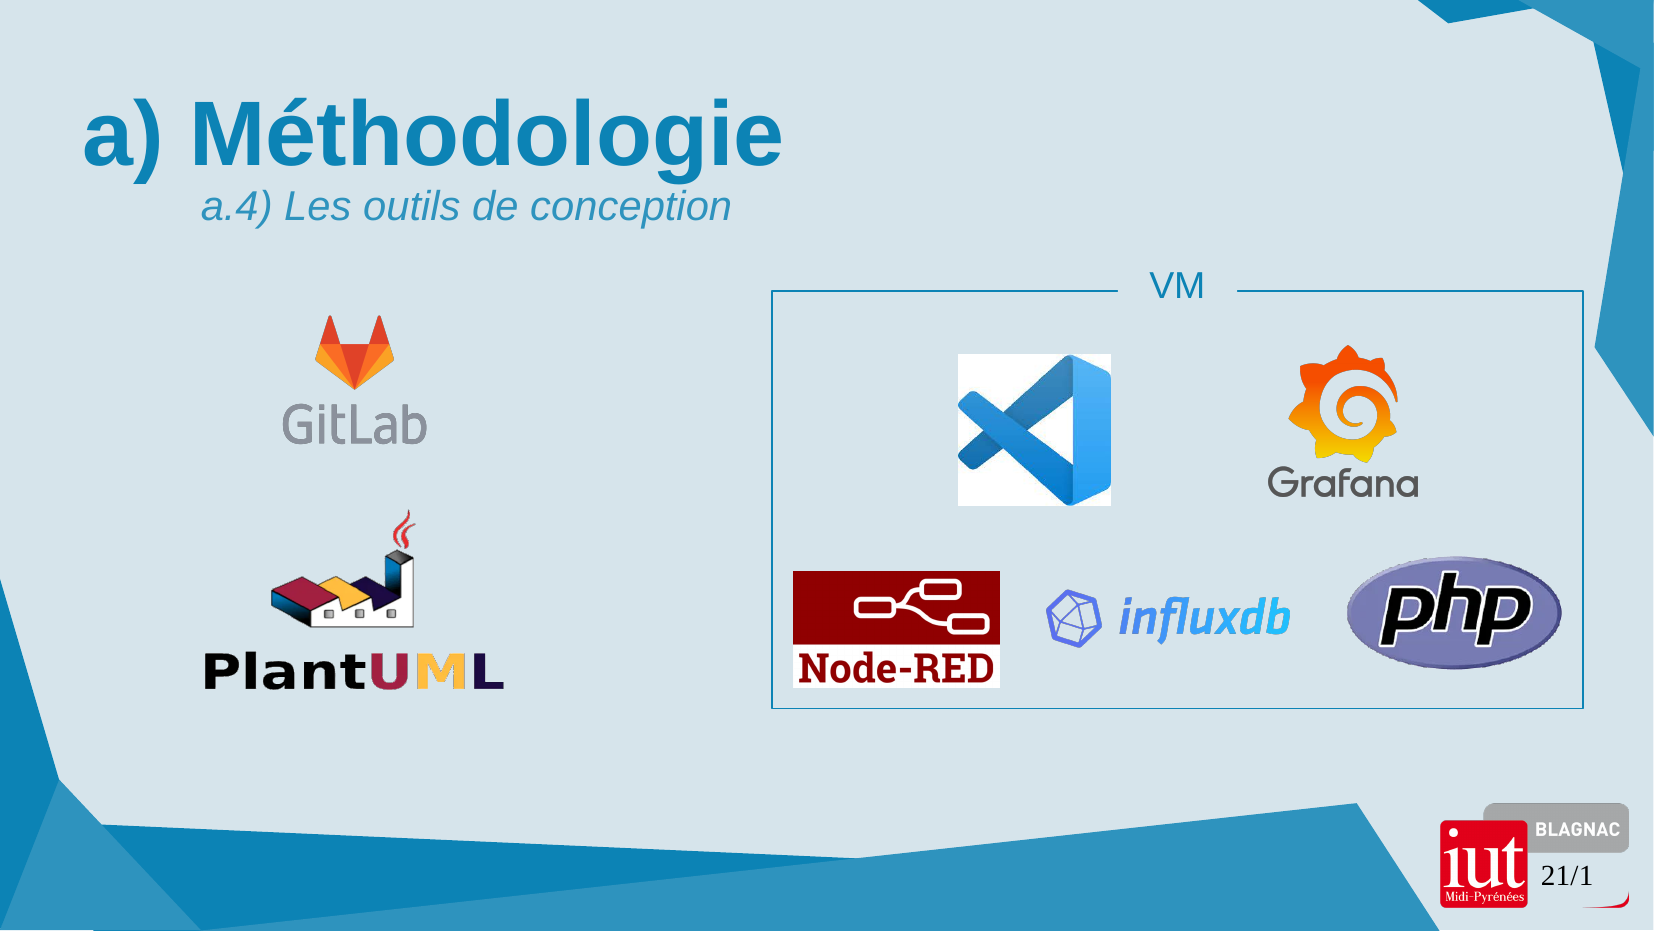

# a) Méthodologie
a.4) Les outils de conception
VM
21